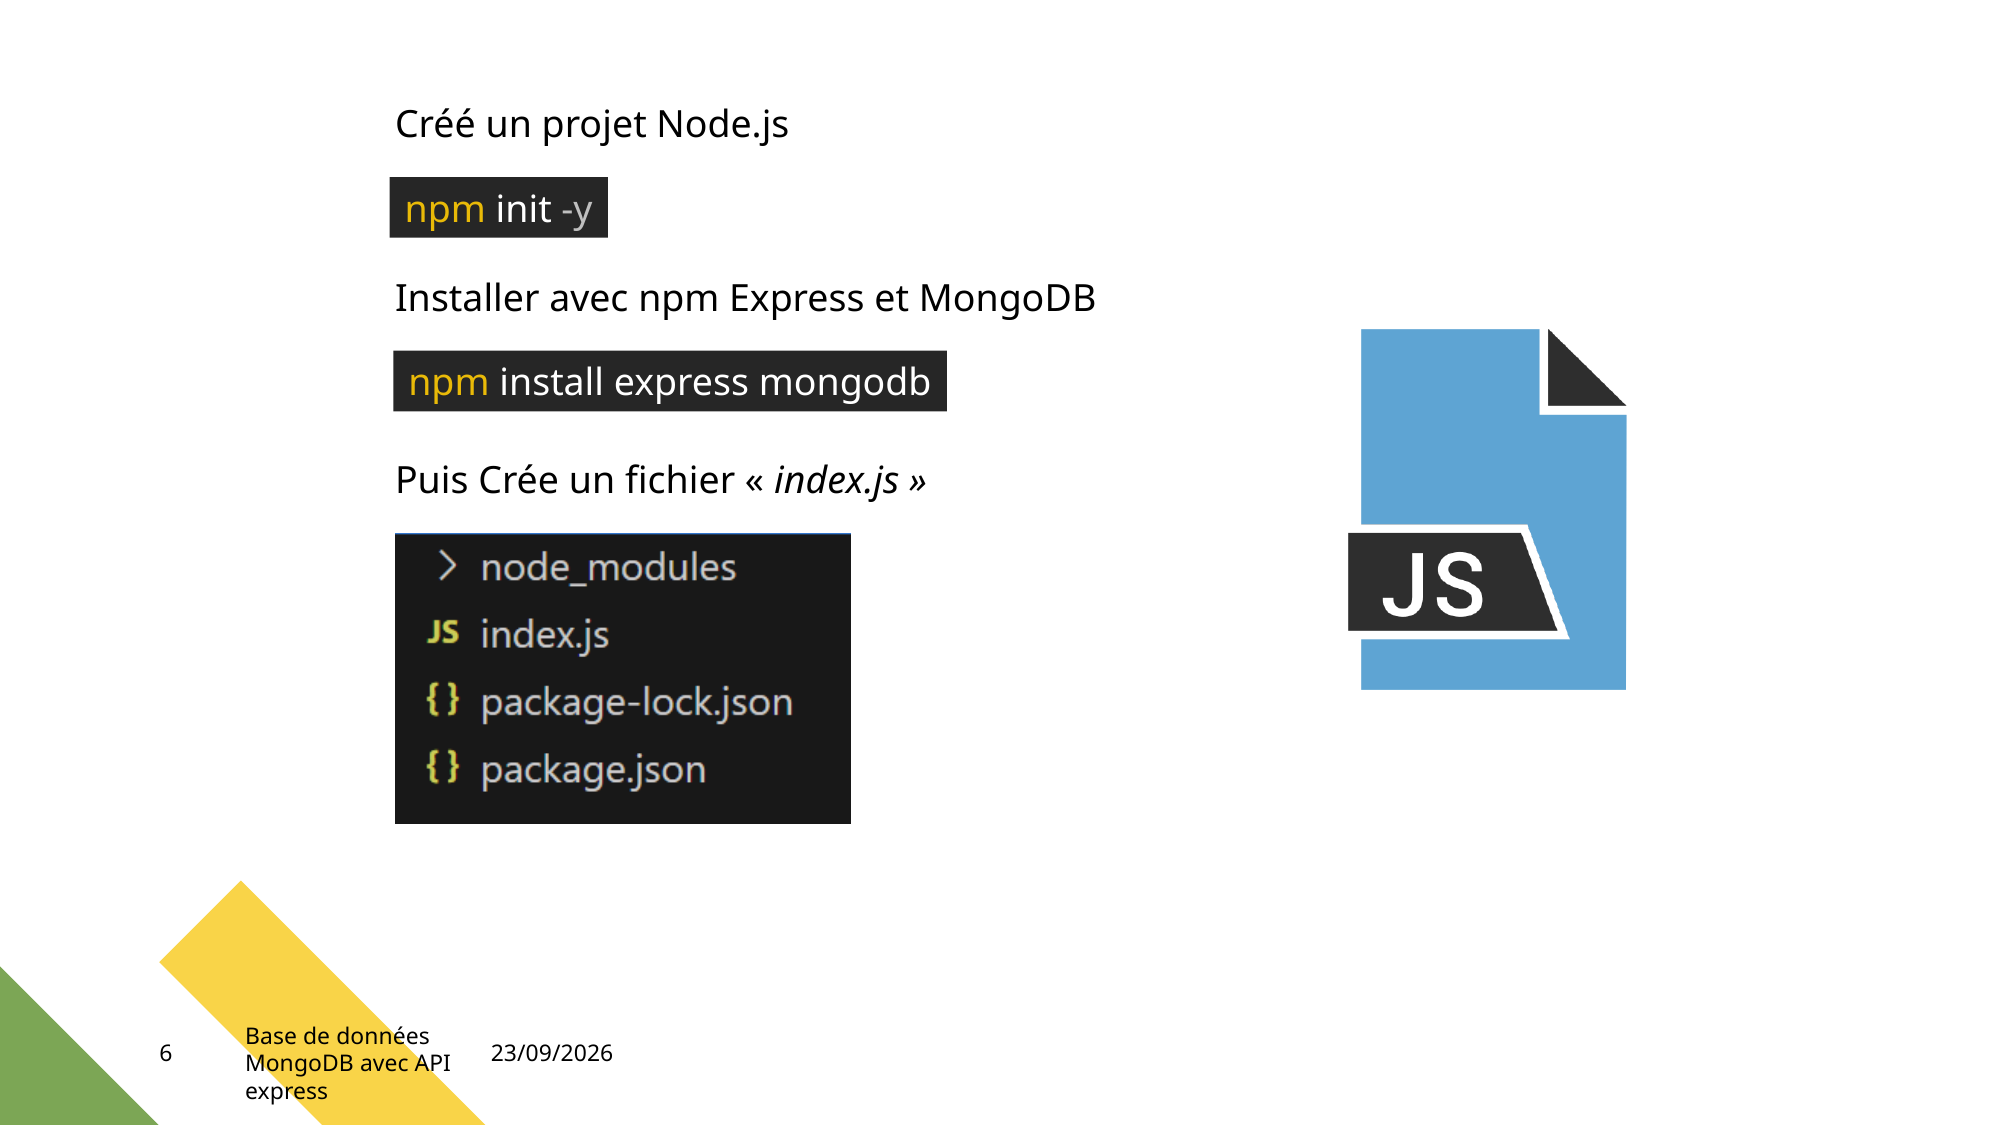

Créé un projet Node.js
# Introduction
npm init -y
Installer avec npm Express et MongoDB
npm install express mongodb
Puis Crée un fichier « index.js »
Base de données MongoDB avec API express